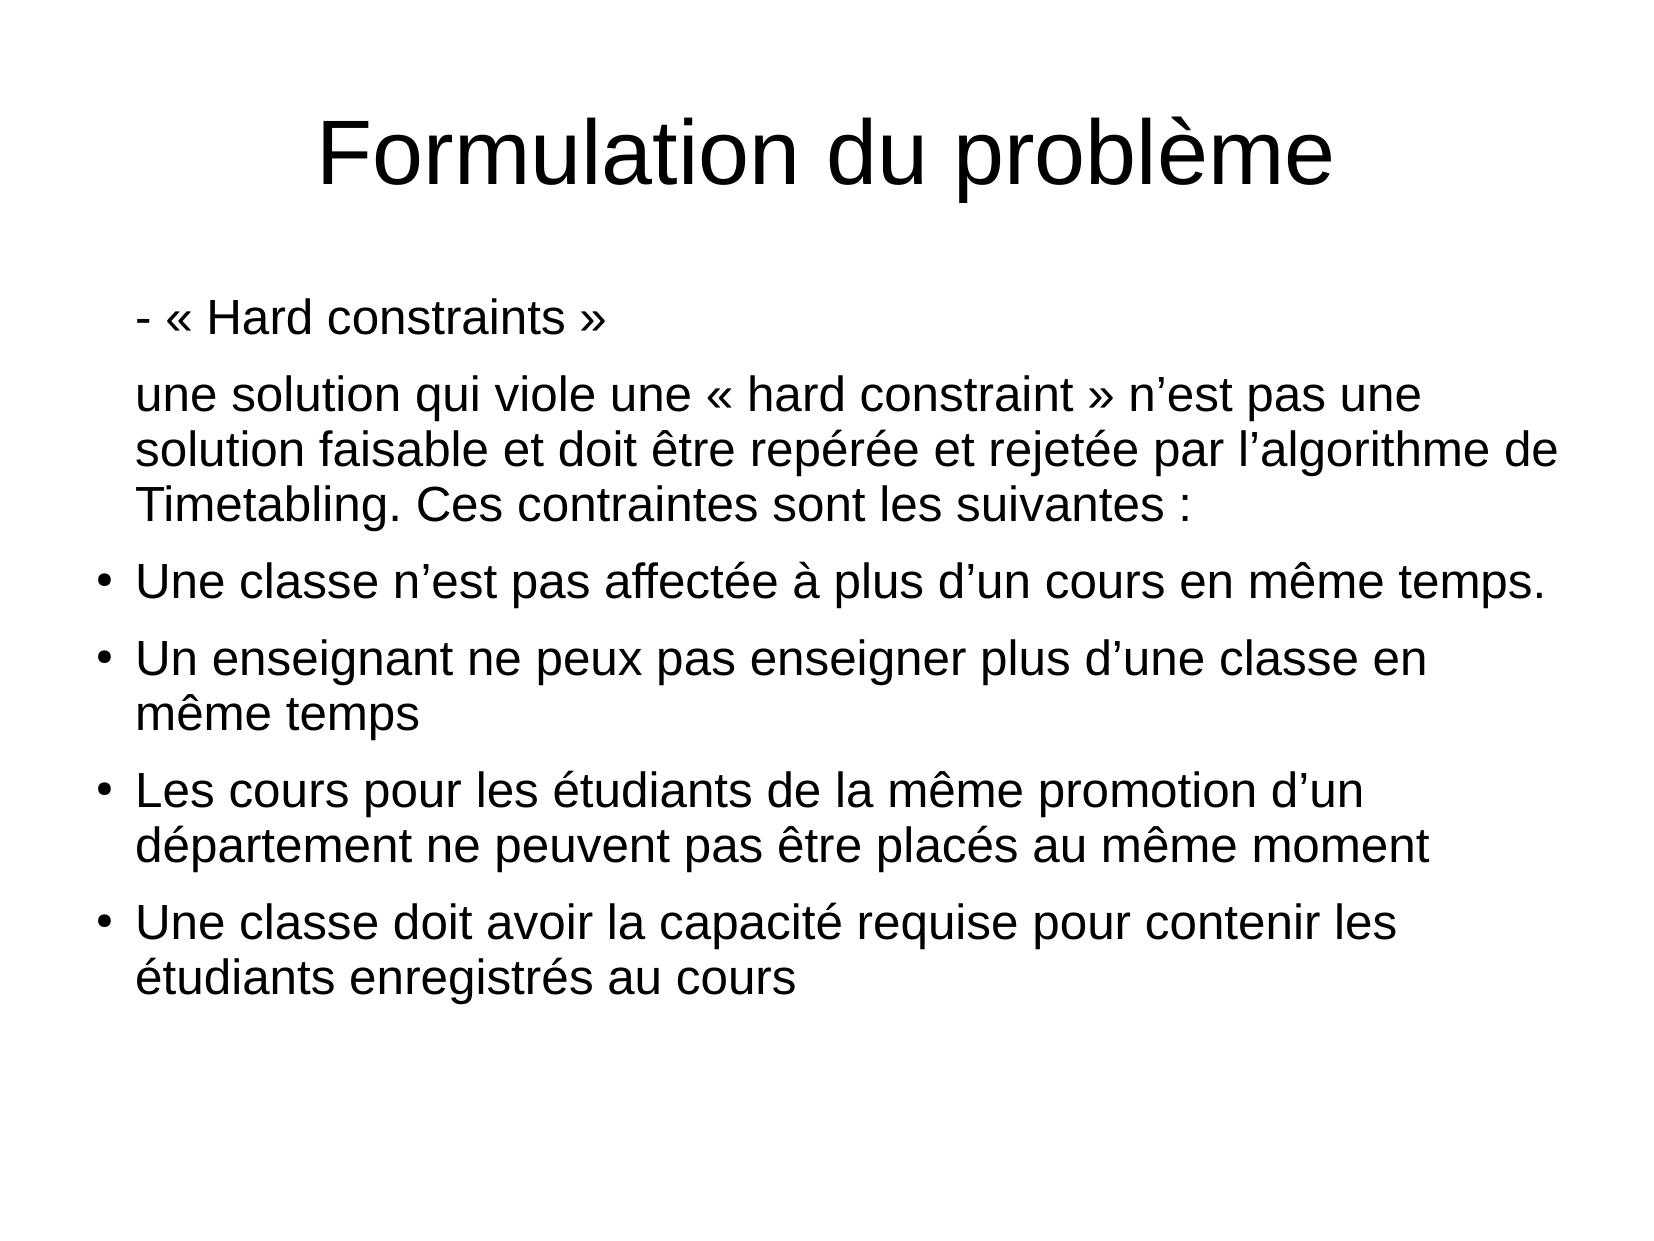

# Formulation du problème
- « Hard constraints »
une solution qui viole une « hard constraint » n’est pas une solution faisable et doit être repérée et rejetée par l’algorithme de Timetabling. Ces contraintes sont les suivantes :
Une classe n’est pas affectée à plus d’un cours en même temps.
Un enseignant ne peux pas enseigner plus d’une classe en même temps
Les cours pour les étudiants de la même promotion d’un département ne peuvent pas être placés au même moment
Une classe doit avoir la capacité requise pour contenir les étudiants enregistrés au cours